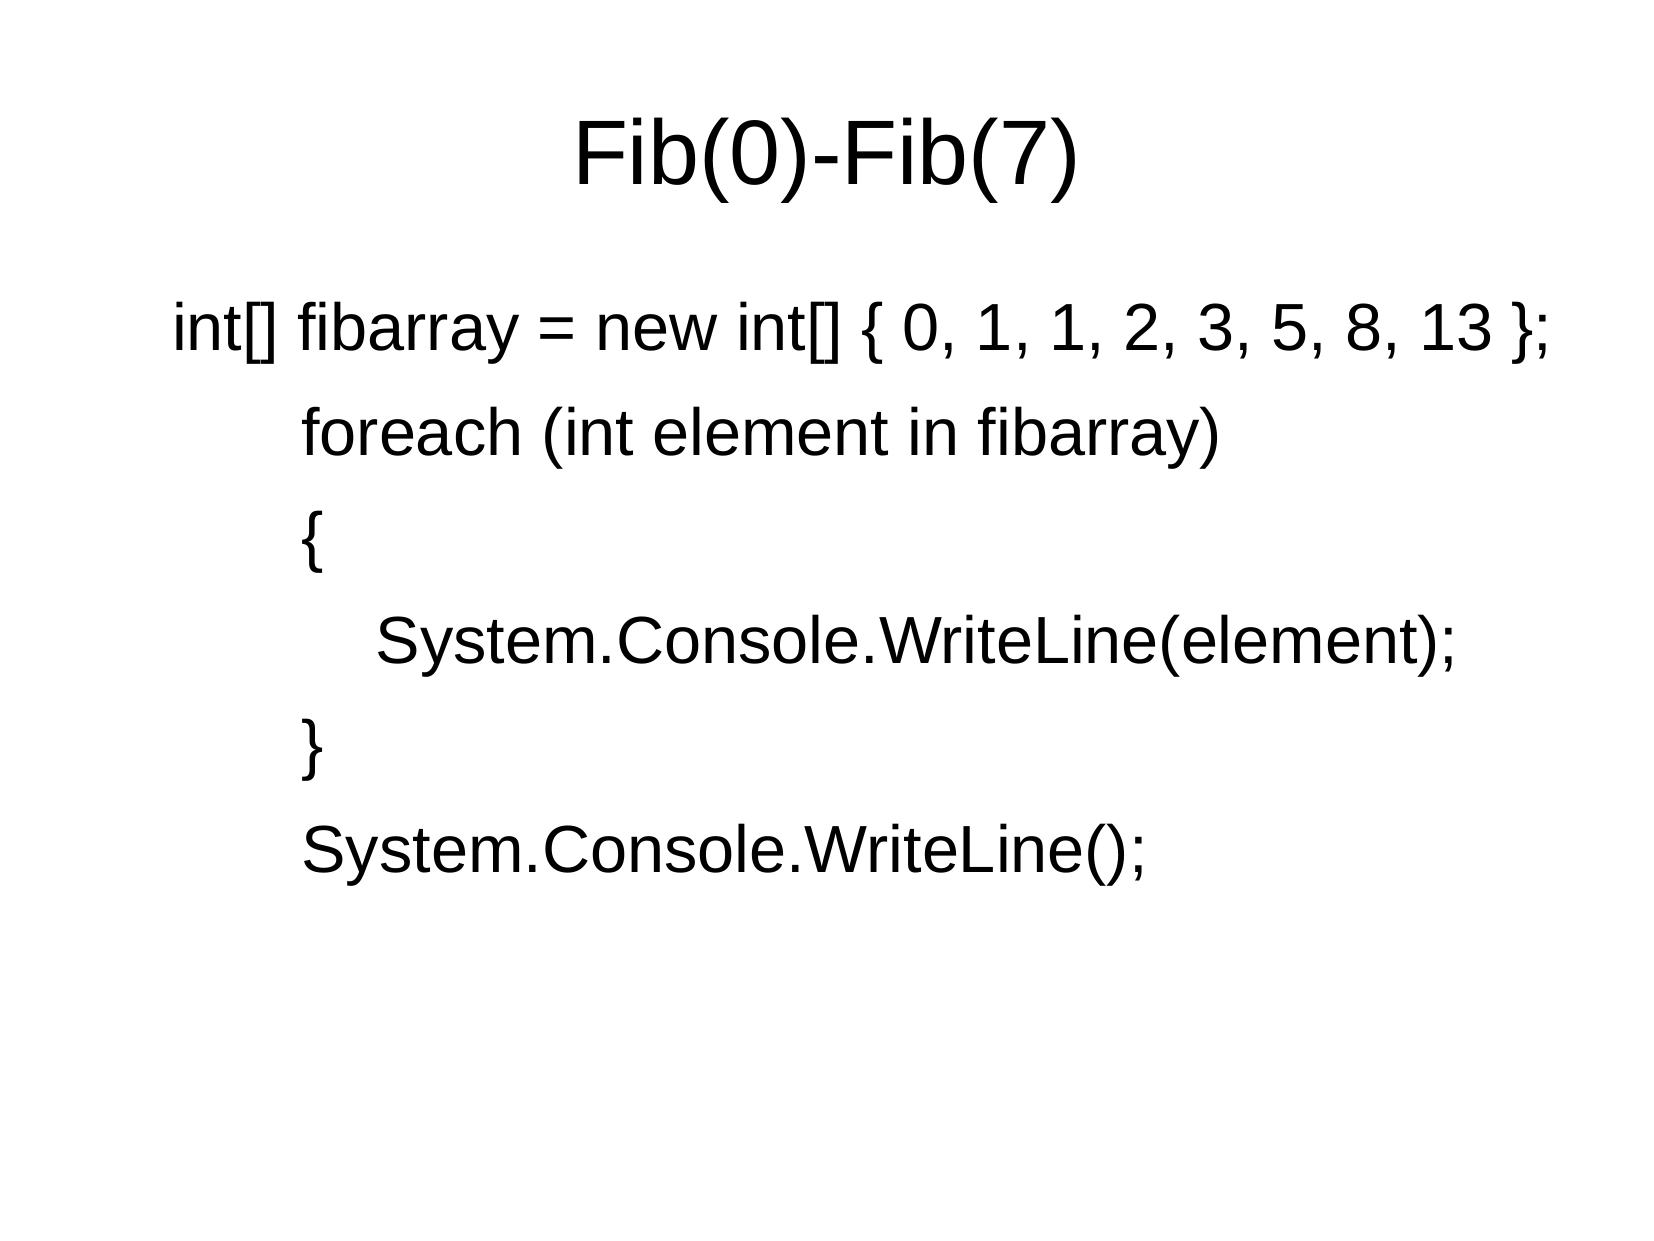

# Fib(0)-Fib(7)
 int[] fibarray = new int[] { 0, 1, 1, 2, 3, 5, 8, 13 };
 foreach (int element in fibarray)
 {
 System.Console.WriteLine(element);
 }
 System.Console.WriteLine();